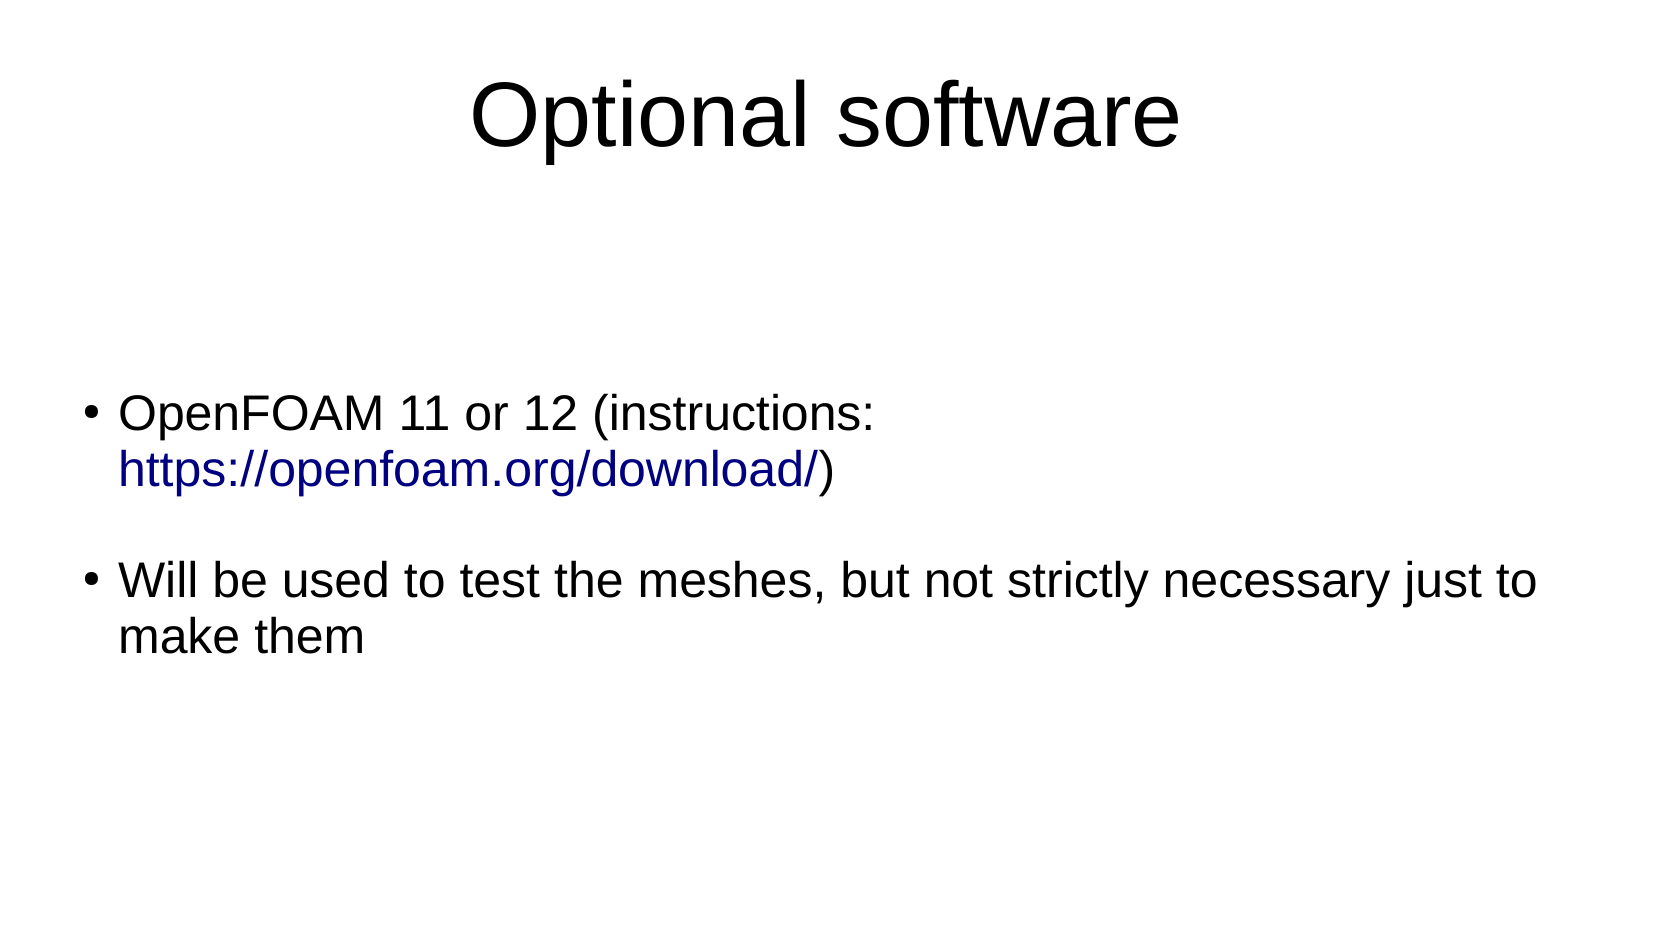

# Optional software
OpenFOAM 11 or 12 (instructions: https://openfoam.org/download/)
Will be used to test the meshes, but not strictly necessary just to make them